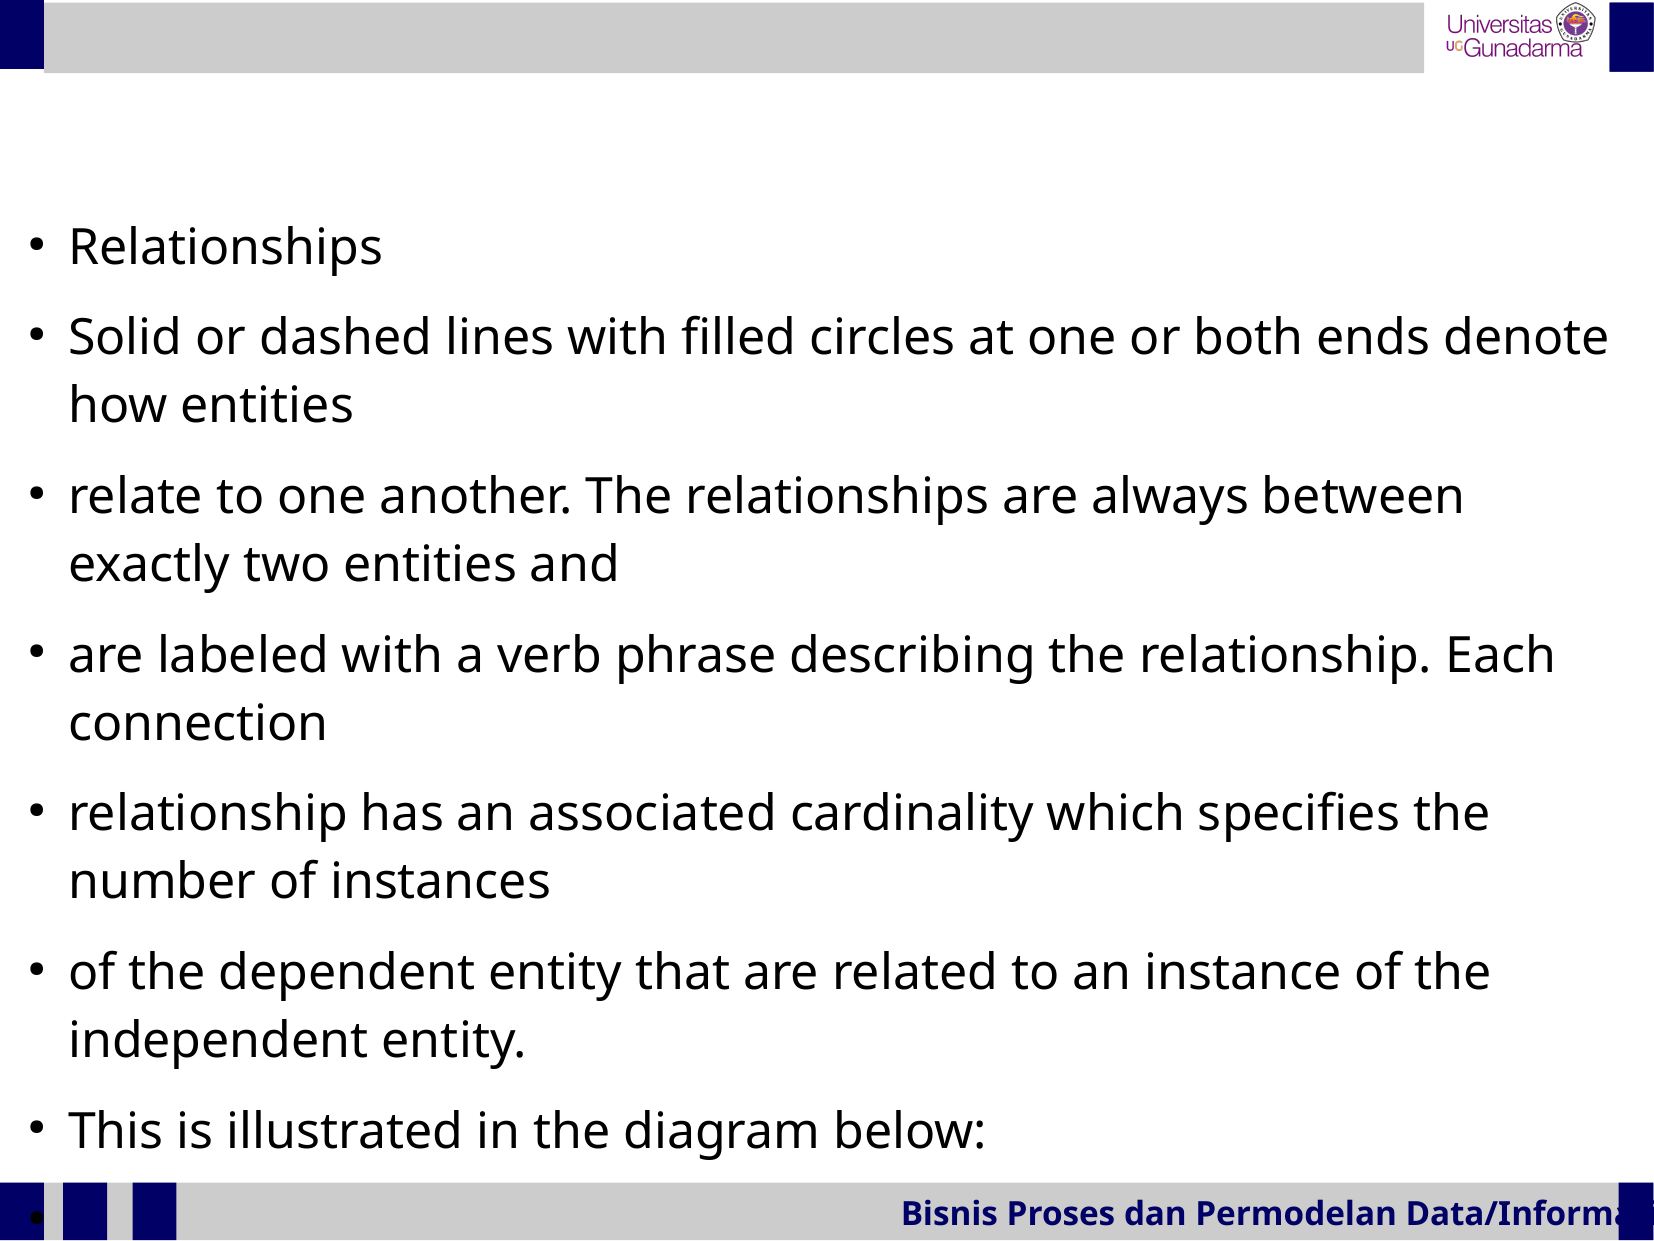

#
Relationships
Solid or dashed lines with filled circles at one or both ends denote how entities
relate to one another. The relationships are always between exactly two entities and
are labeled with a verb phrase describing the relationship. Each connection
relationship has an associated cardinality which specifies the number of instances
of the dependent entity that are related to an instance of the independent entity.
This is illustrated in the diagram below: